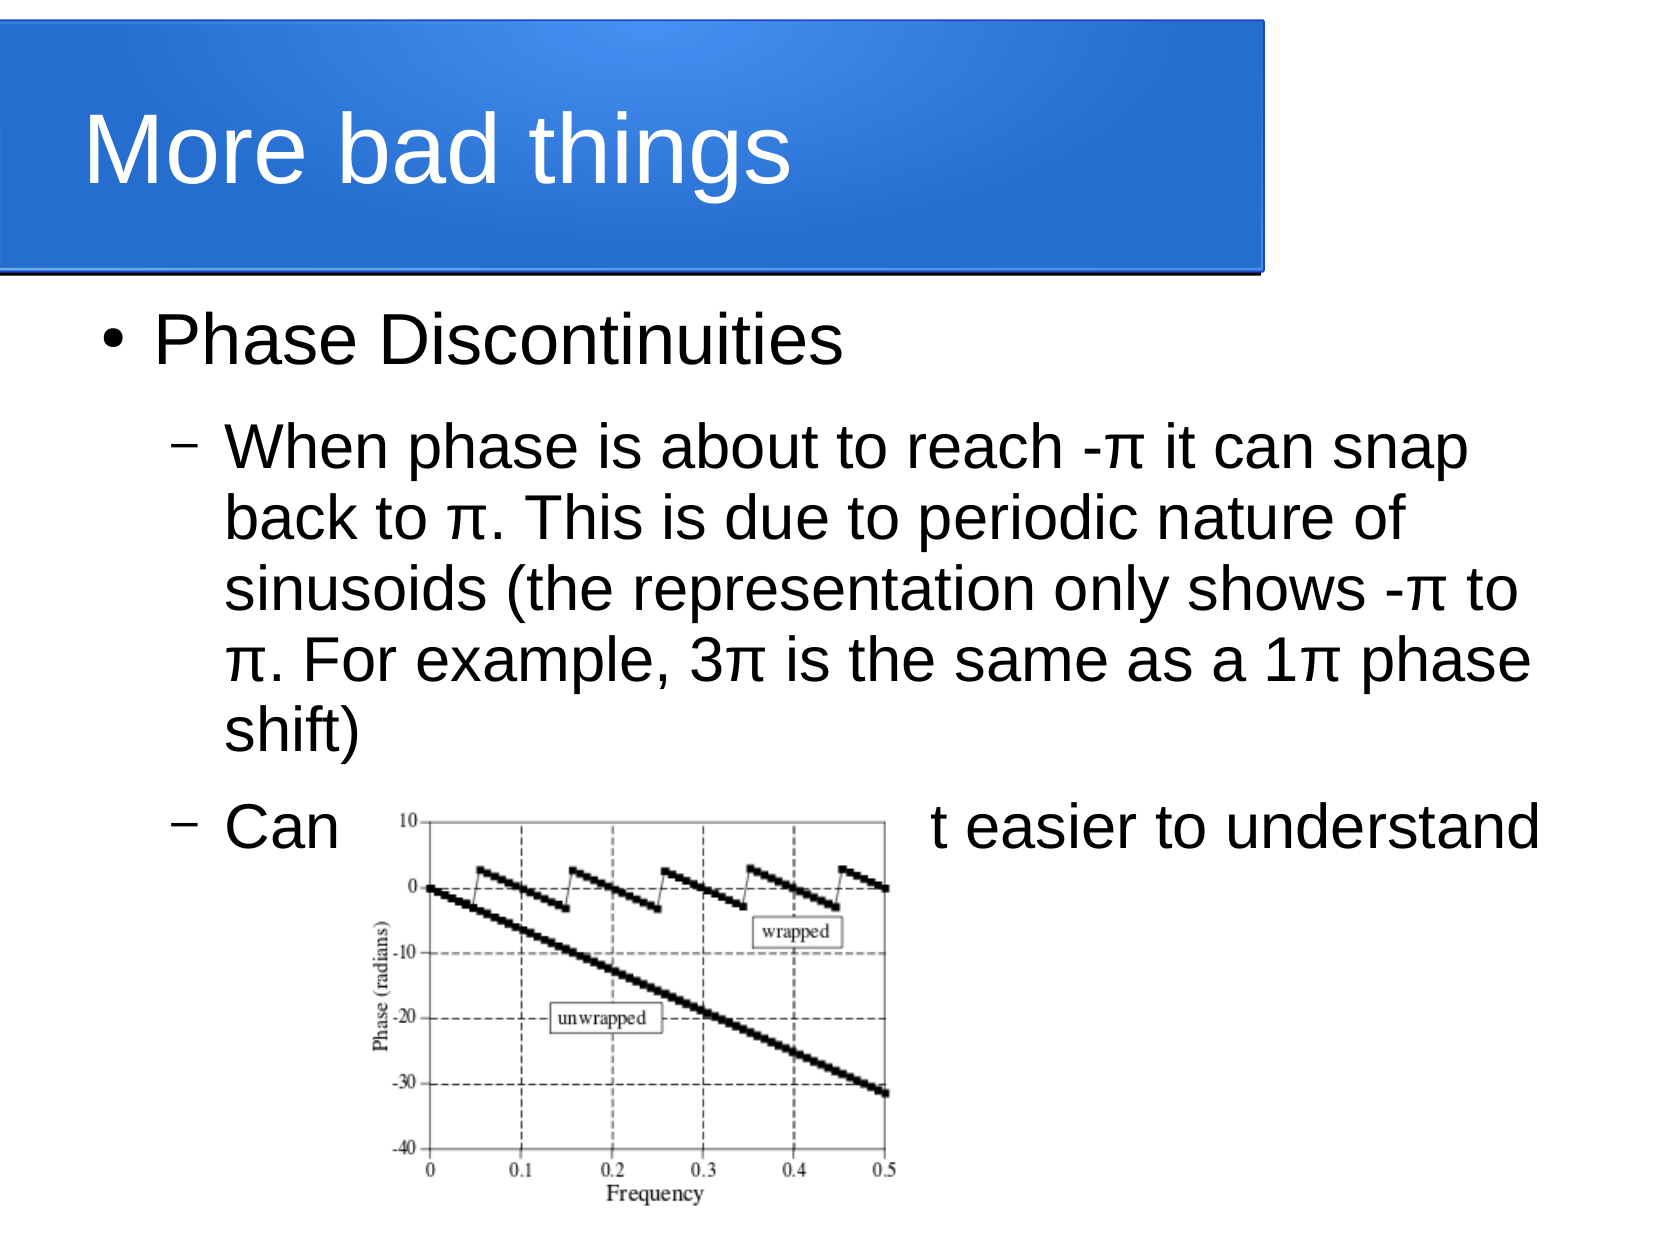

# More bad things
Phase Discontinuities
When phase is about to reach -π it can snap back to π. This is due to periodic nature of sinusoids (the representation only shows -π to π. For example, 3π is the same as a 1π phase shift)
Can “unwrap” it to make it easier to understand